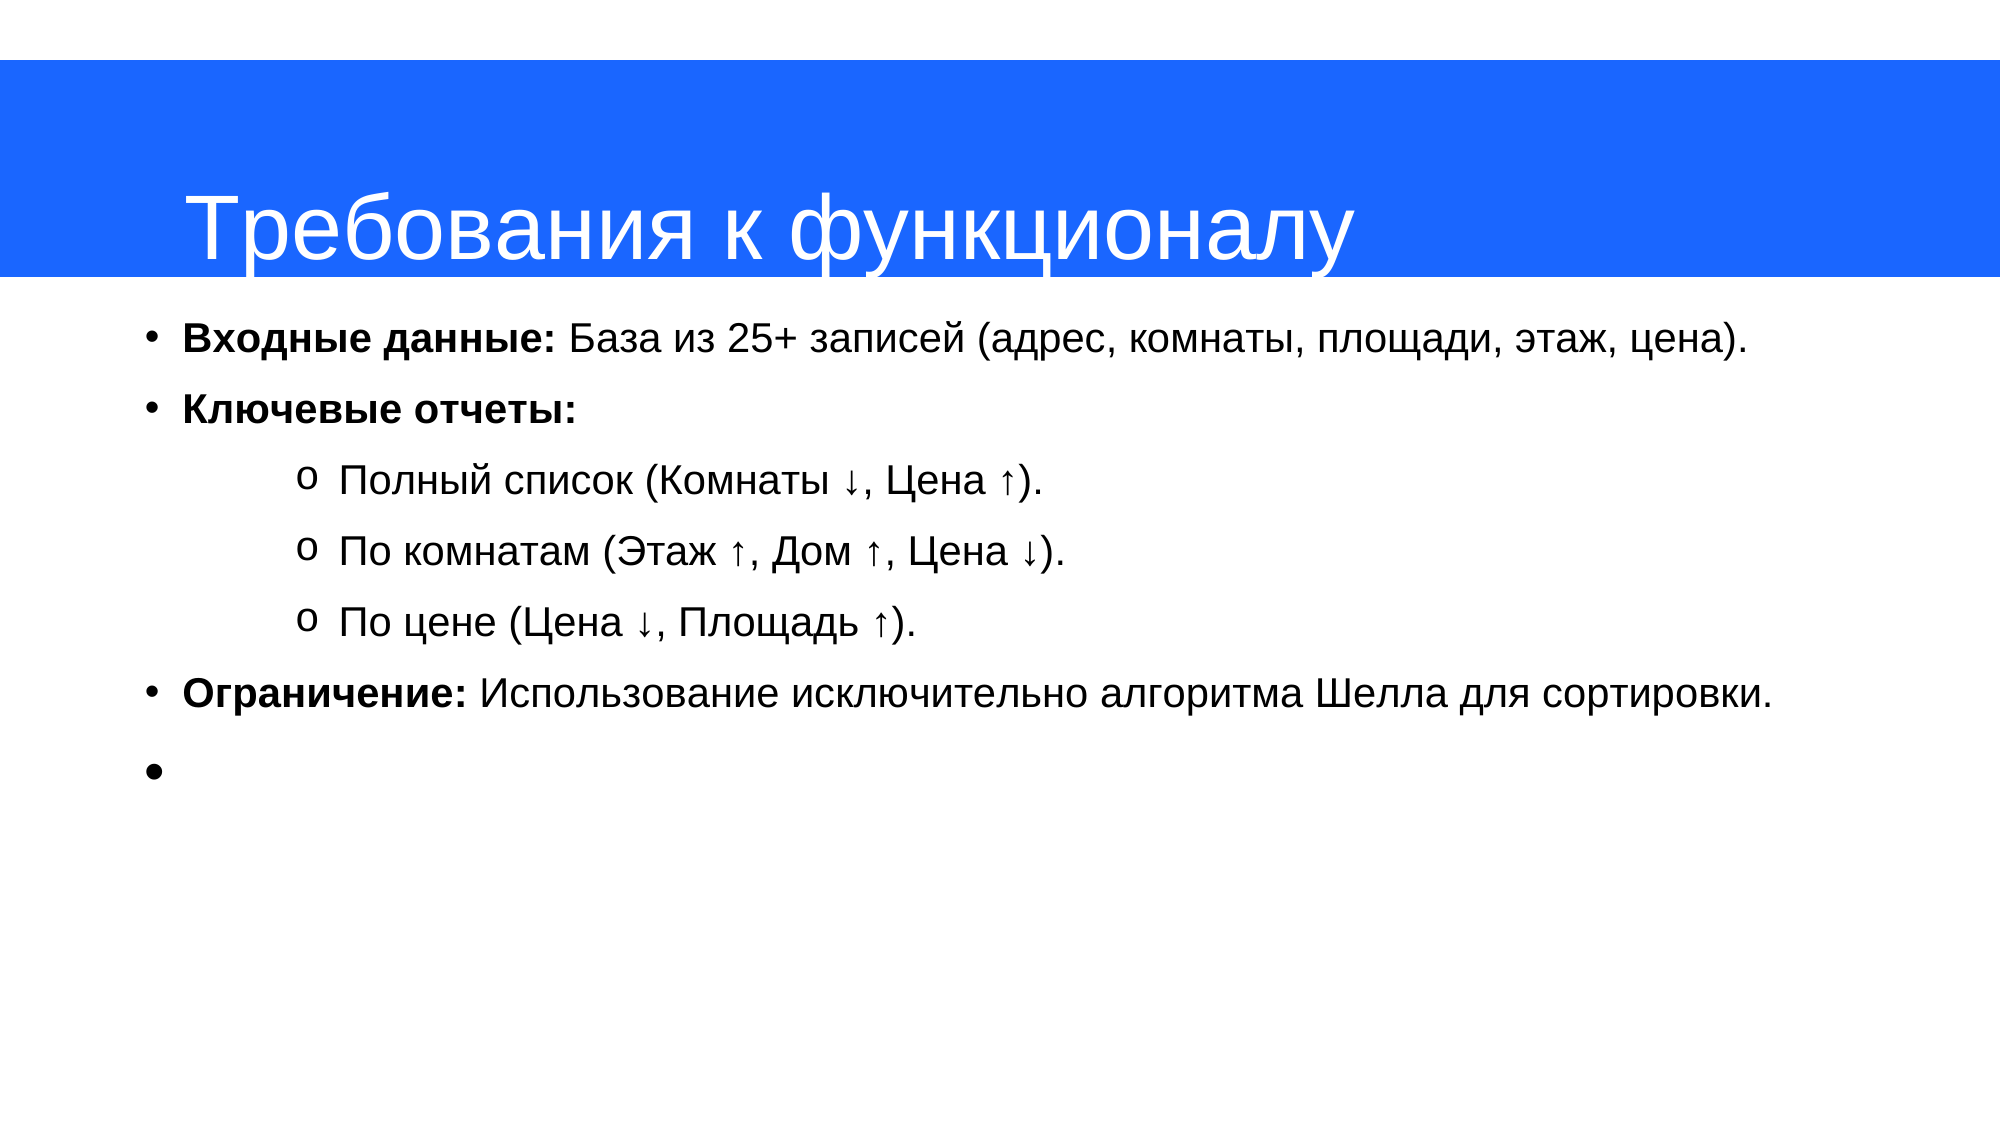

Требования к функционалу
# Входные данные: База из 25+ записей (адрес, комнаты, площади, этаж, цена).
Ключевые отчеты:
Полный список (Комнаты ↓, Цена ↑).
По комнатам (Этаж ↑, Дом ↑, Цена ↓).
По цене (Цена ↓, Площадь ↑).
Ограничение: Использование исключительно алгоритма Шелла для сортировки.